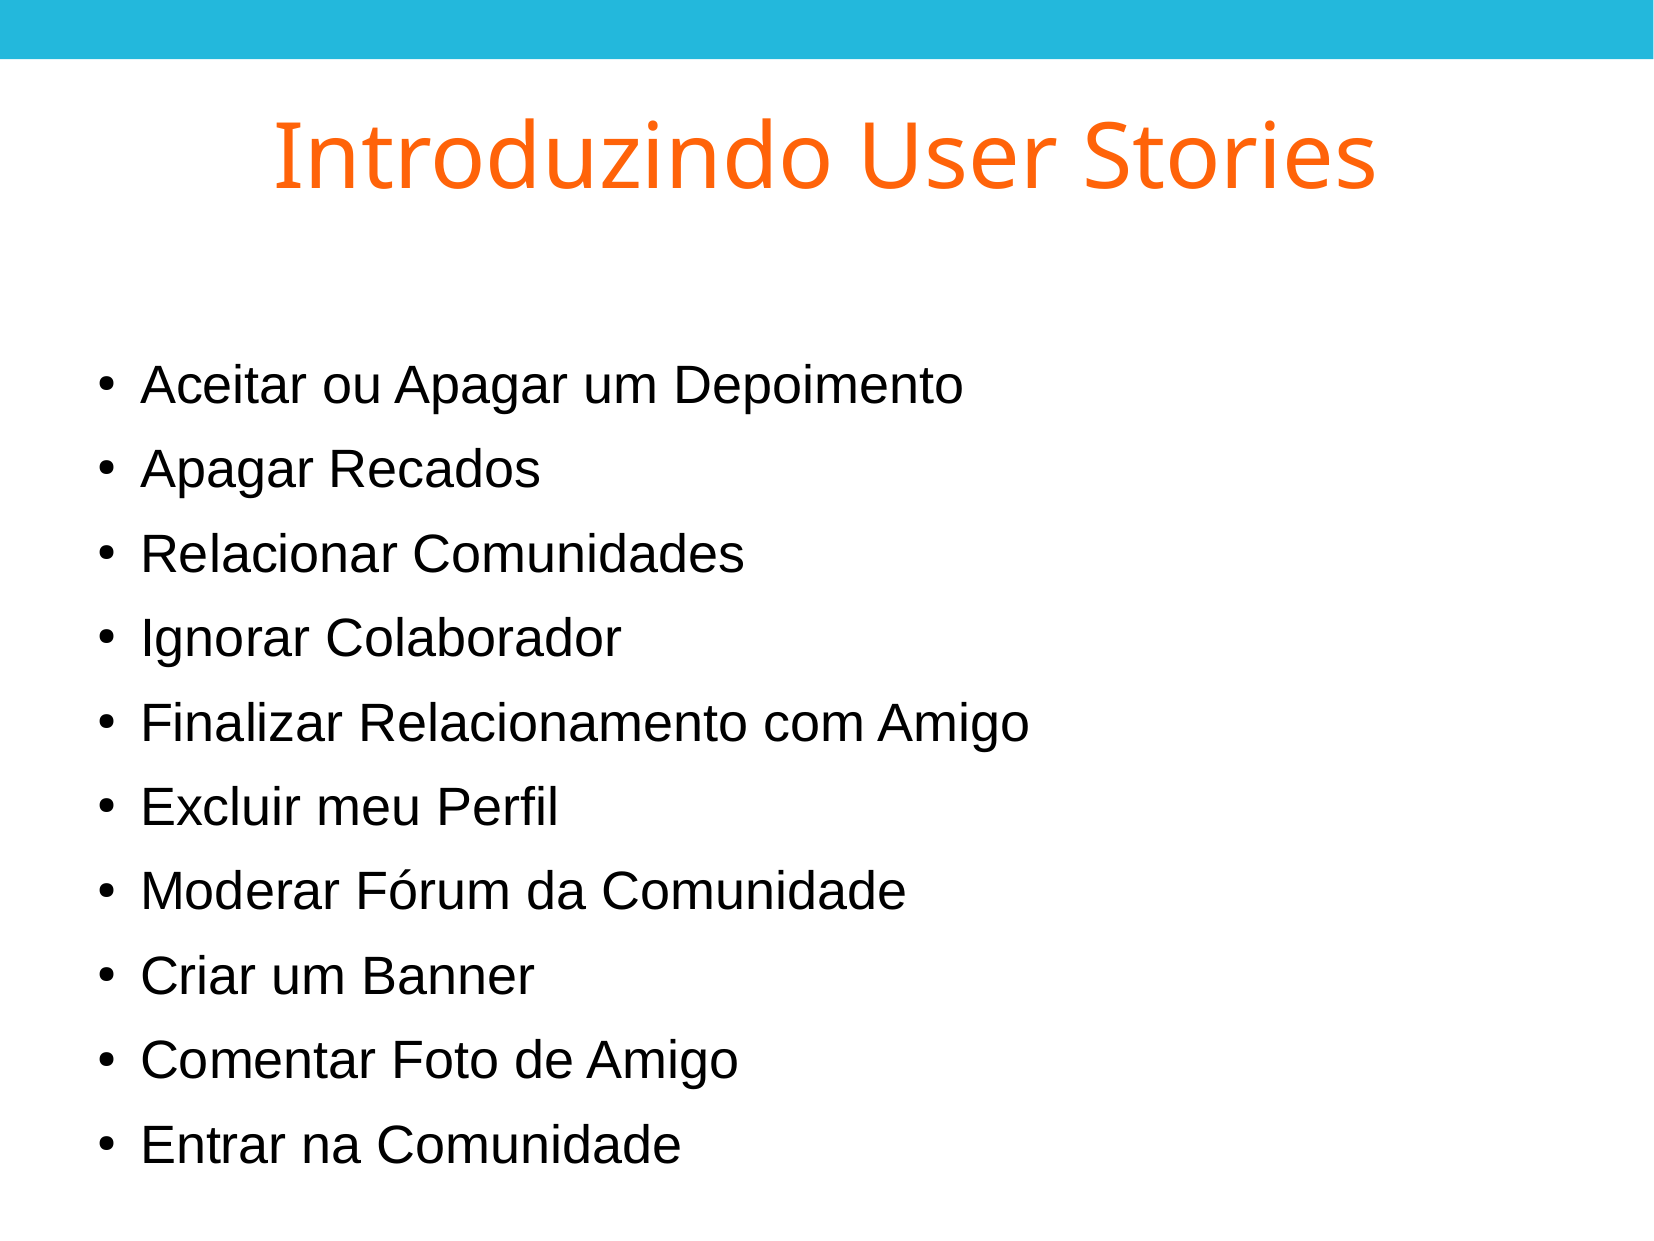

# Introduzindo User Stories
Aceitar ou Apagar um Depoimento
Apagar Recados
Relacionar Comunidades
Ignorar Colaborador
Finalizar Relacionamento com Amigo
Excluir meu Perfil
Moderar Fórum da Comunidade
Criar um Banner
Comentar Foto de Amigo
Entrar na Comunidade